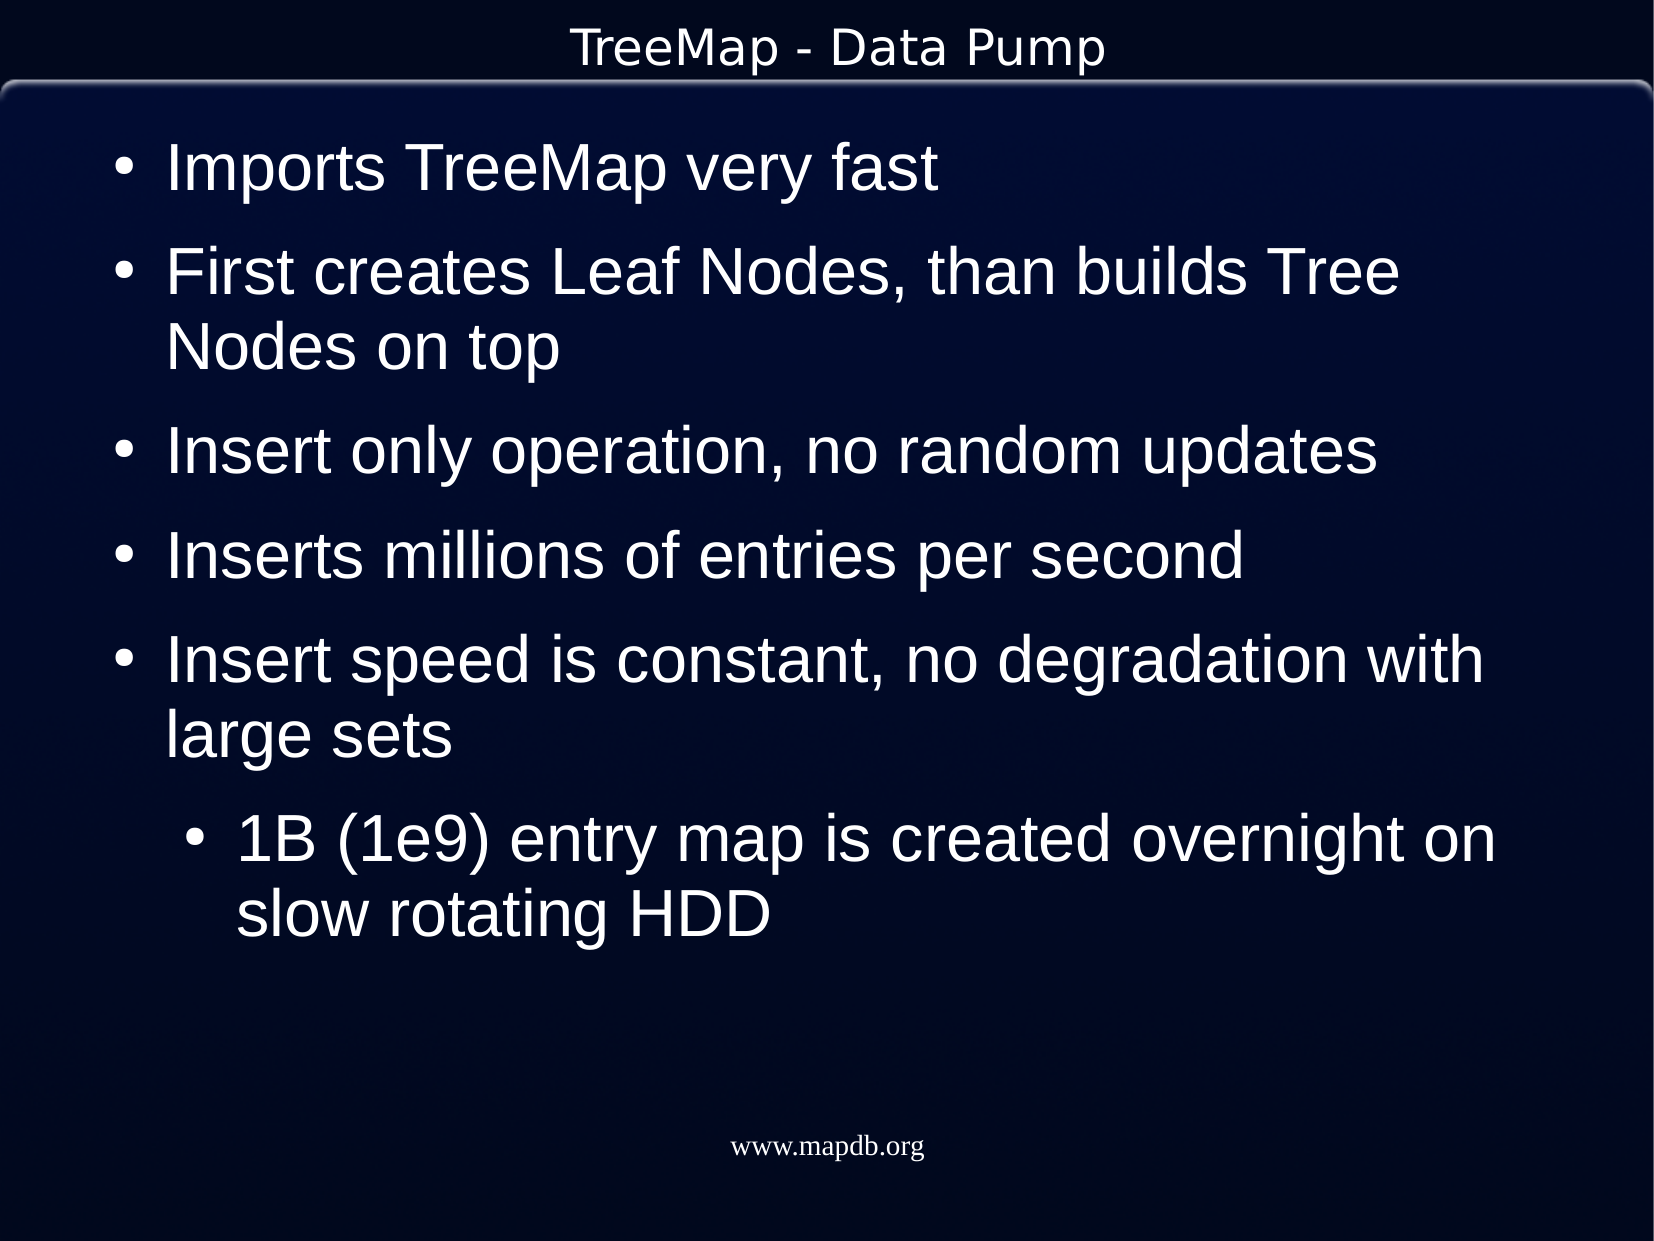

# TreeMap - Data Pump
Imports TreeMap very fast
First creates Leaf Nodes, than builds Tree Nodes on top
Insert only operation, no random updates
Inserts millions of entries per second
Insert speed is constant, no degradation with large sets
1B (1e9) entry map is created overnight on slow rotating HDD
www.mapdb.org